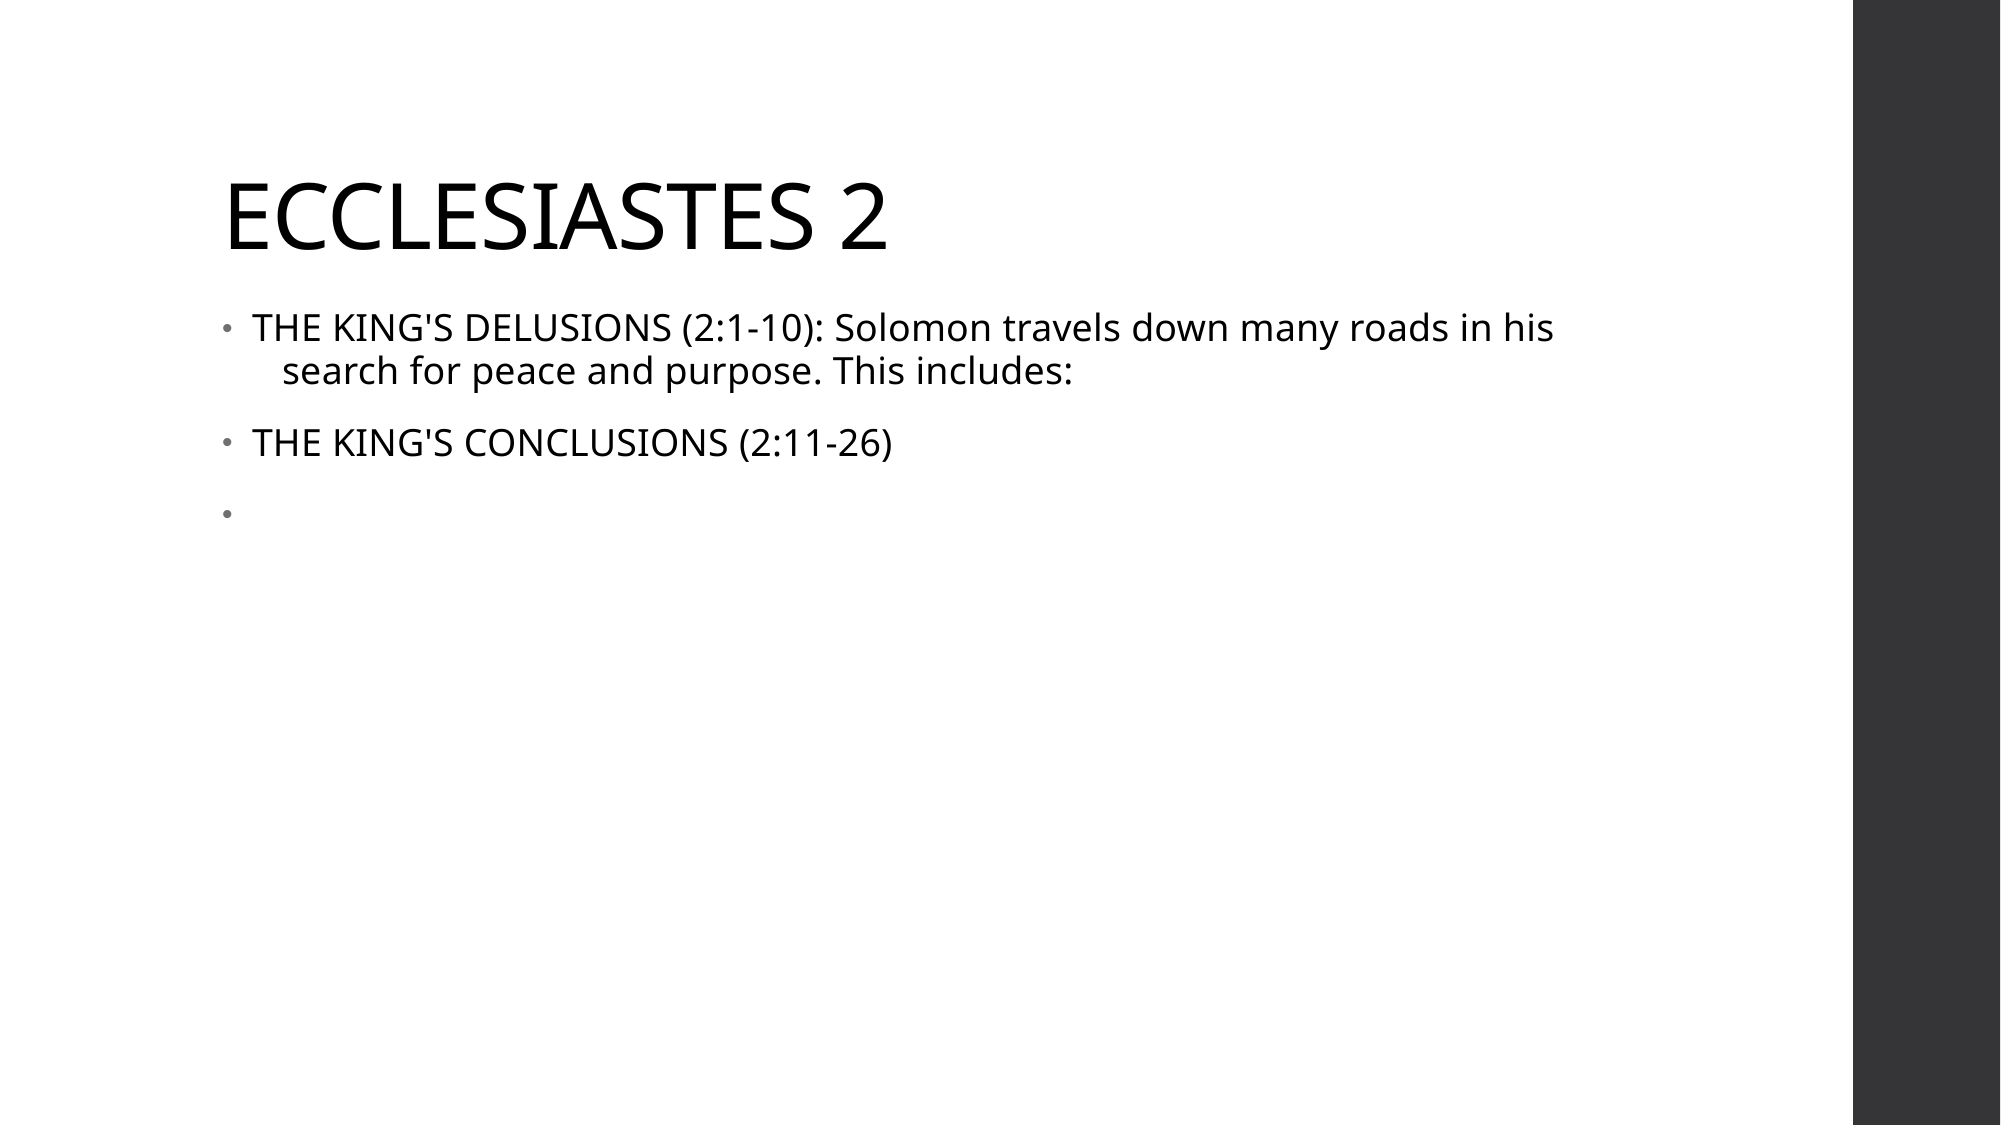

# ECCLESIASTES 2
THE KING'S DELUSIONS (2:1-10): Solomon travels down many roads in his search for peace and purpose. This includes:
THE KING'S CONCLUSIONS (2:11-26)